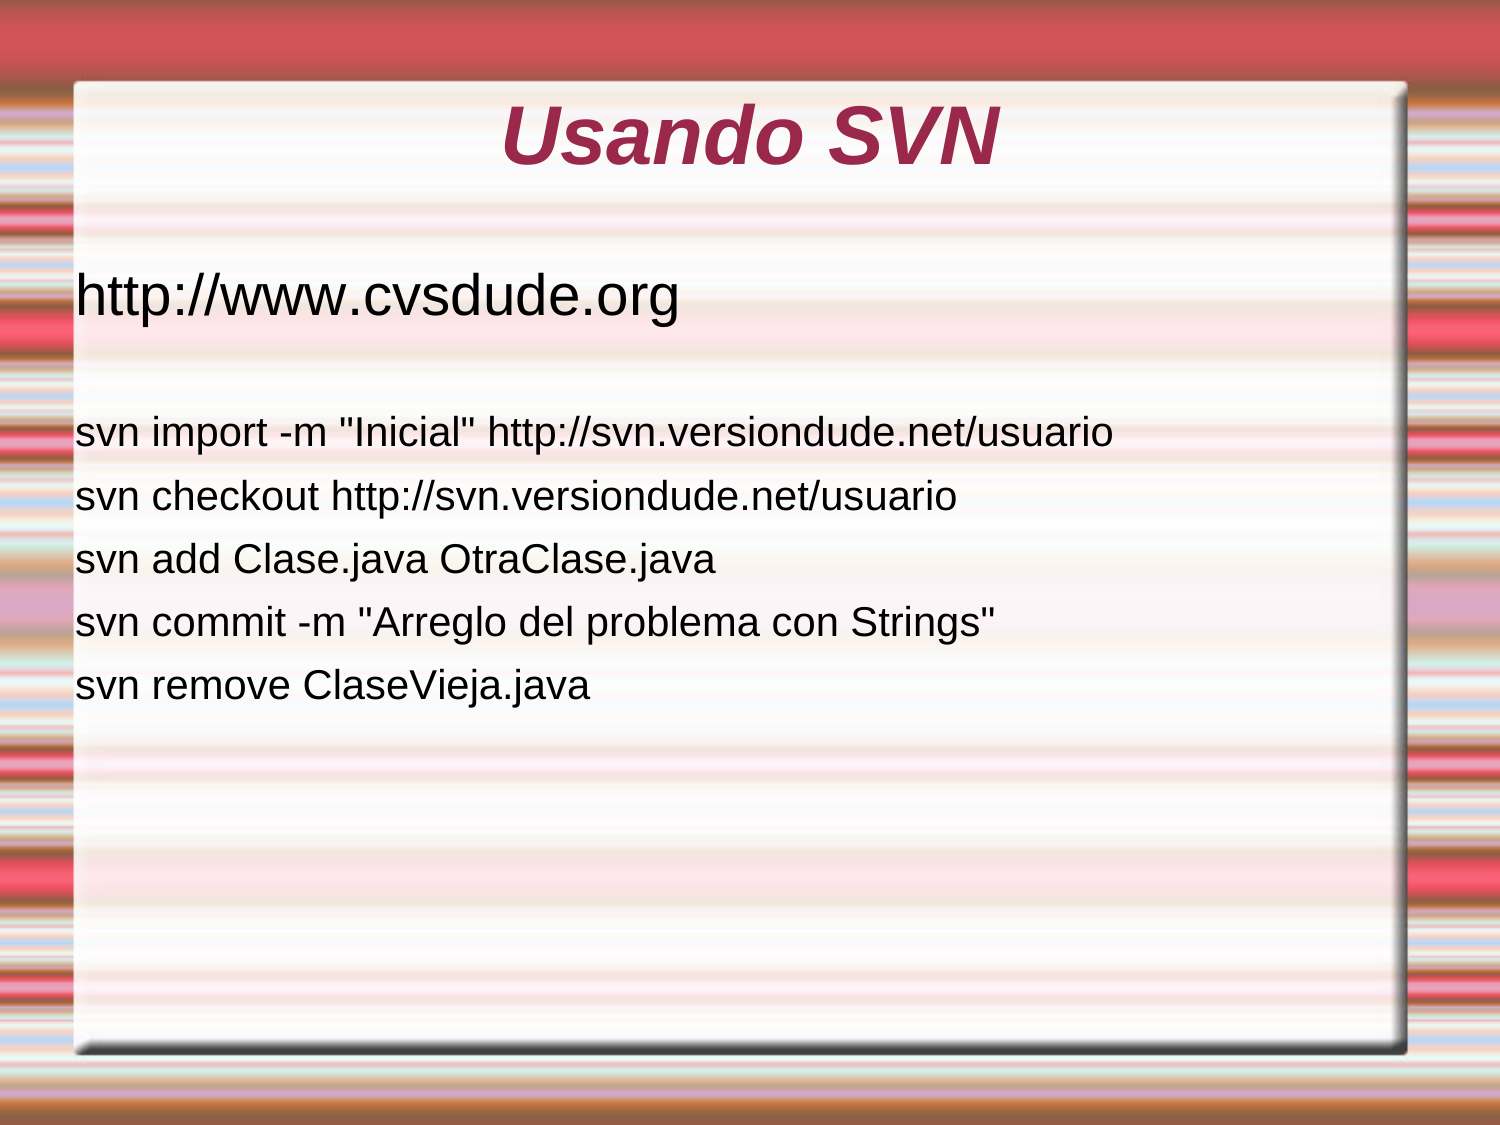

# Usando SVN
http://www.cvsdude.org
svn import -m "Inicial" http://svn.versiondude.net/usuario
svn checkout http://svn.versiondude.net/usuario
svn add Clase.java OtraClase.java
svn commit -m "Arreglo del problema con Strings"
svn remove ClaseVieja.java